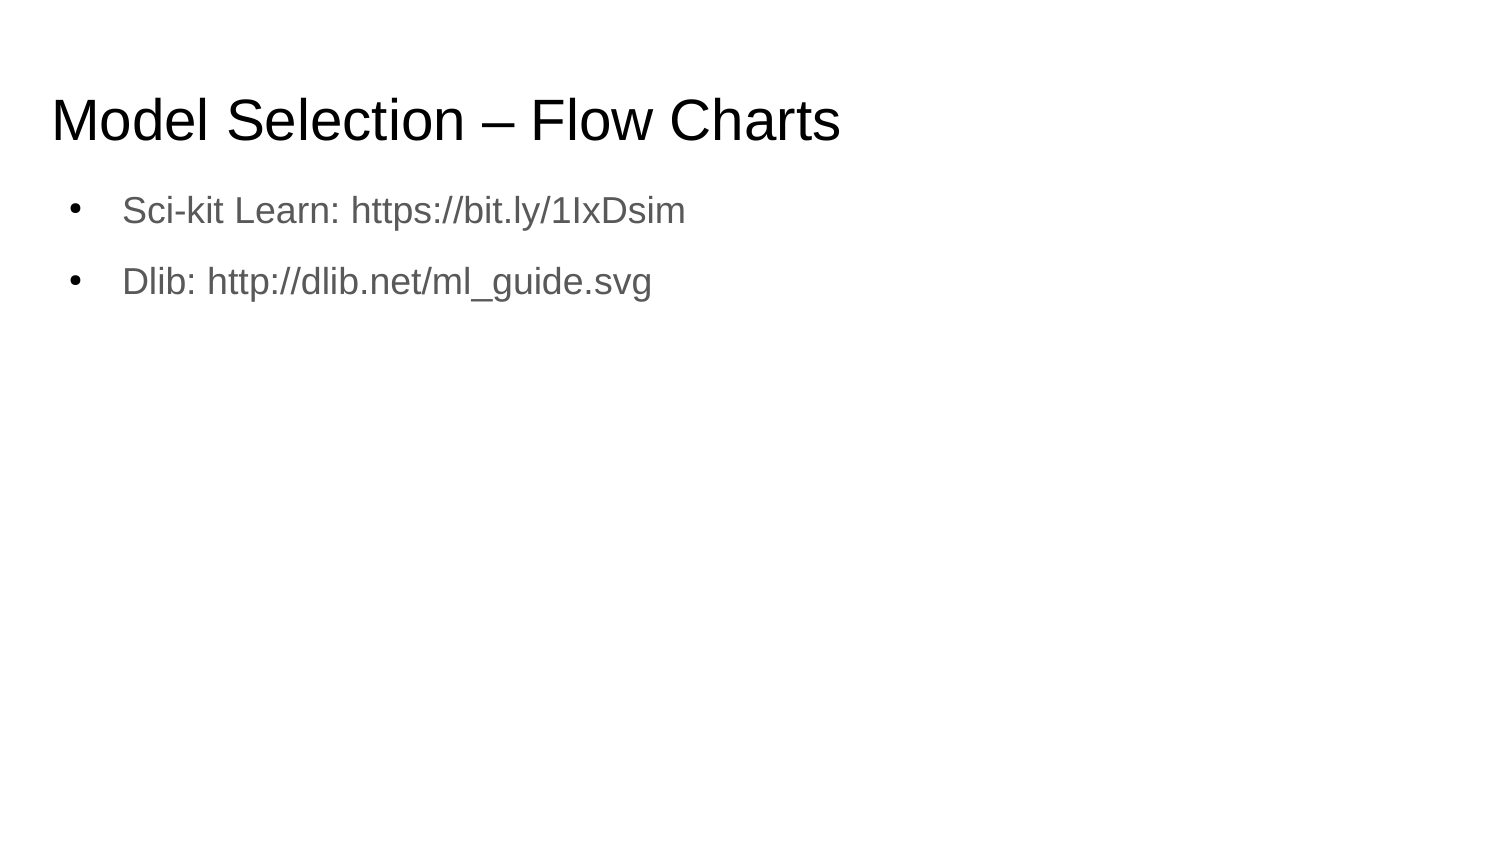

# Model Selection – Flow Charts
Sci-kit Learn: https://bit.ly/1IxDsim
Dlib: http://dlib.net/ml_guide.svg